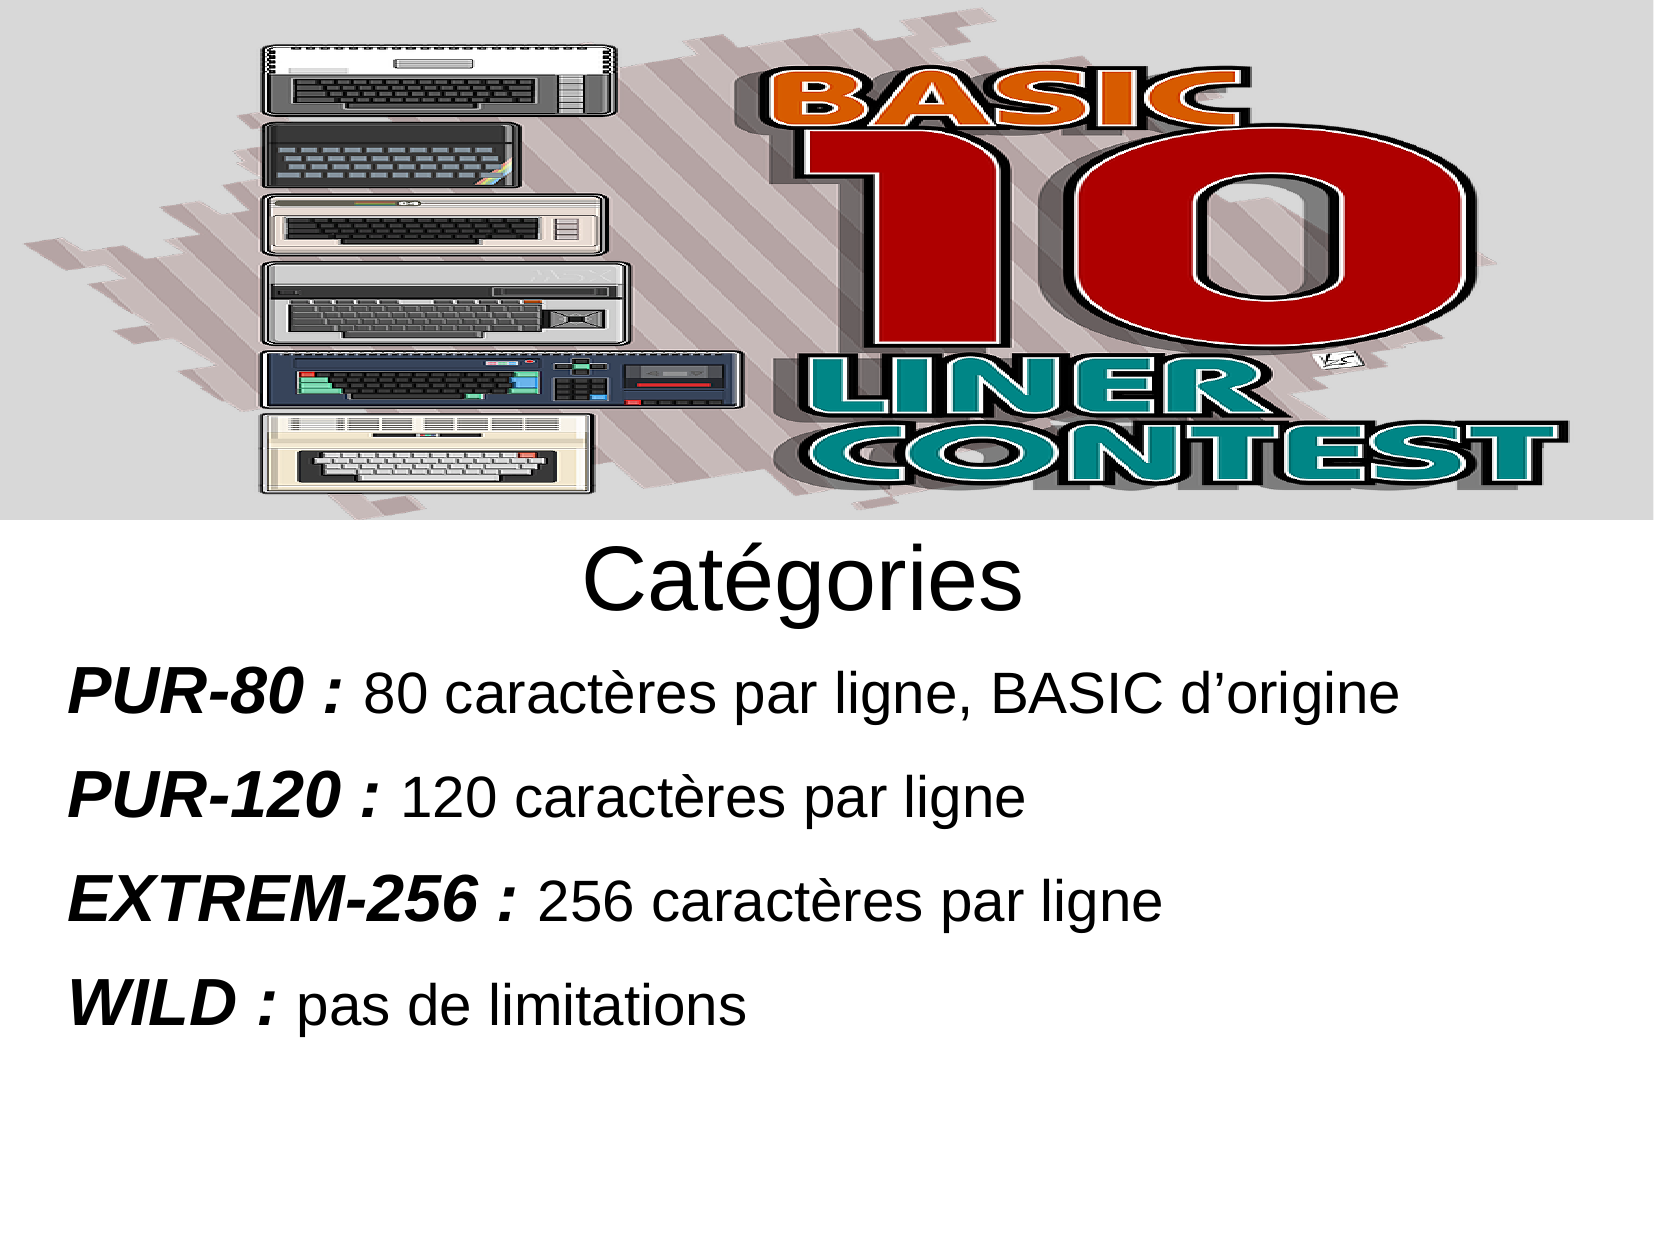

# Catégories
PUR-80 : 80 caractères par ligne, BASIC d’origine
PUR-120 : 120 caractères par ligne
EXTREM-256 : 256 caractères par ligne
WILD : pas de limitations